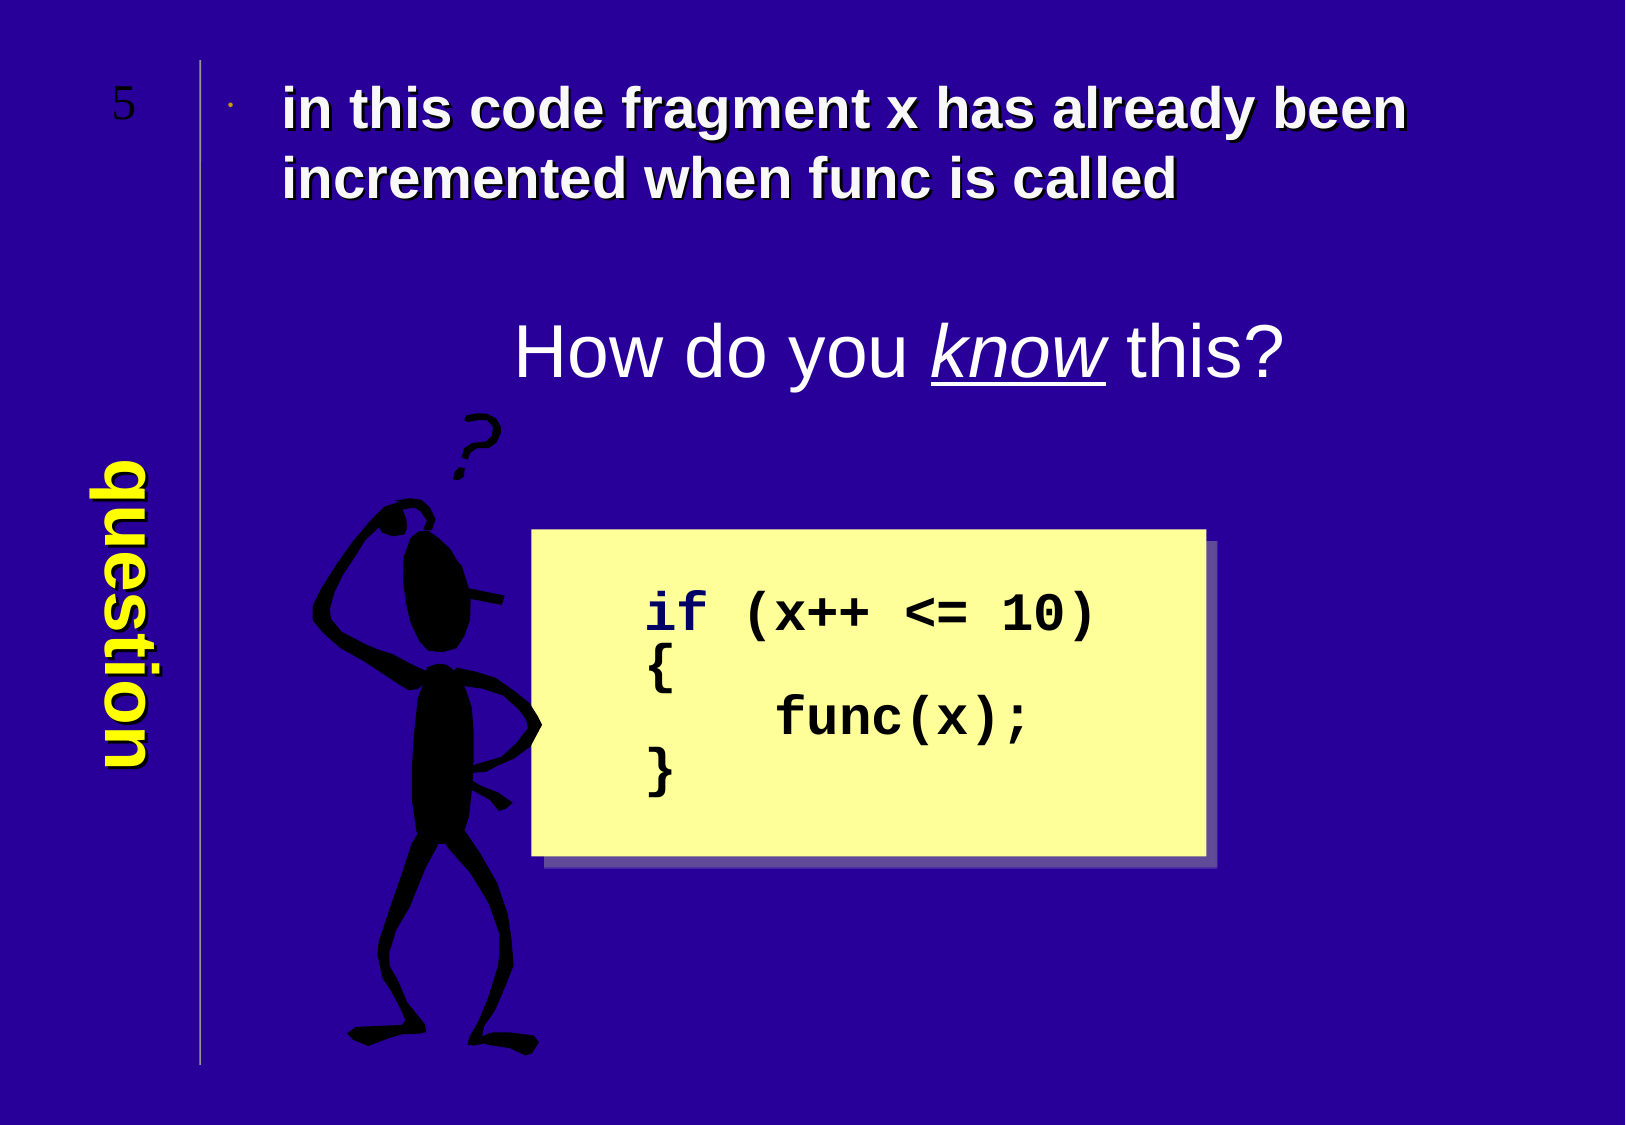

5
in this code fragment x has already been incremented when func is called
# question
How do you know this?
 if (x++ <= 10)
 {
 func(x);
 }